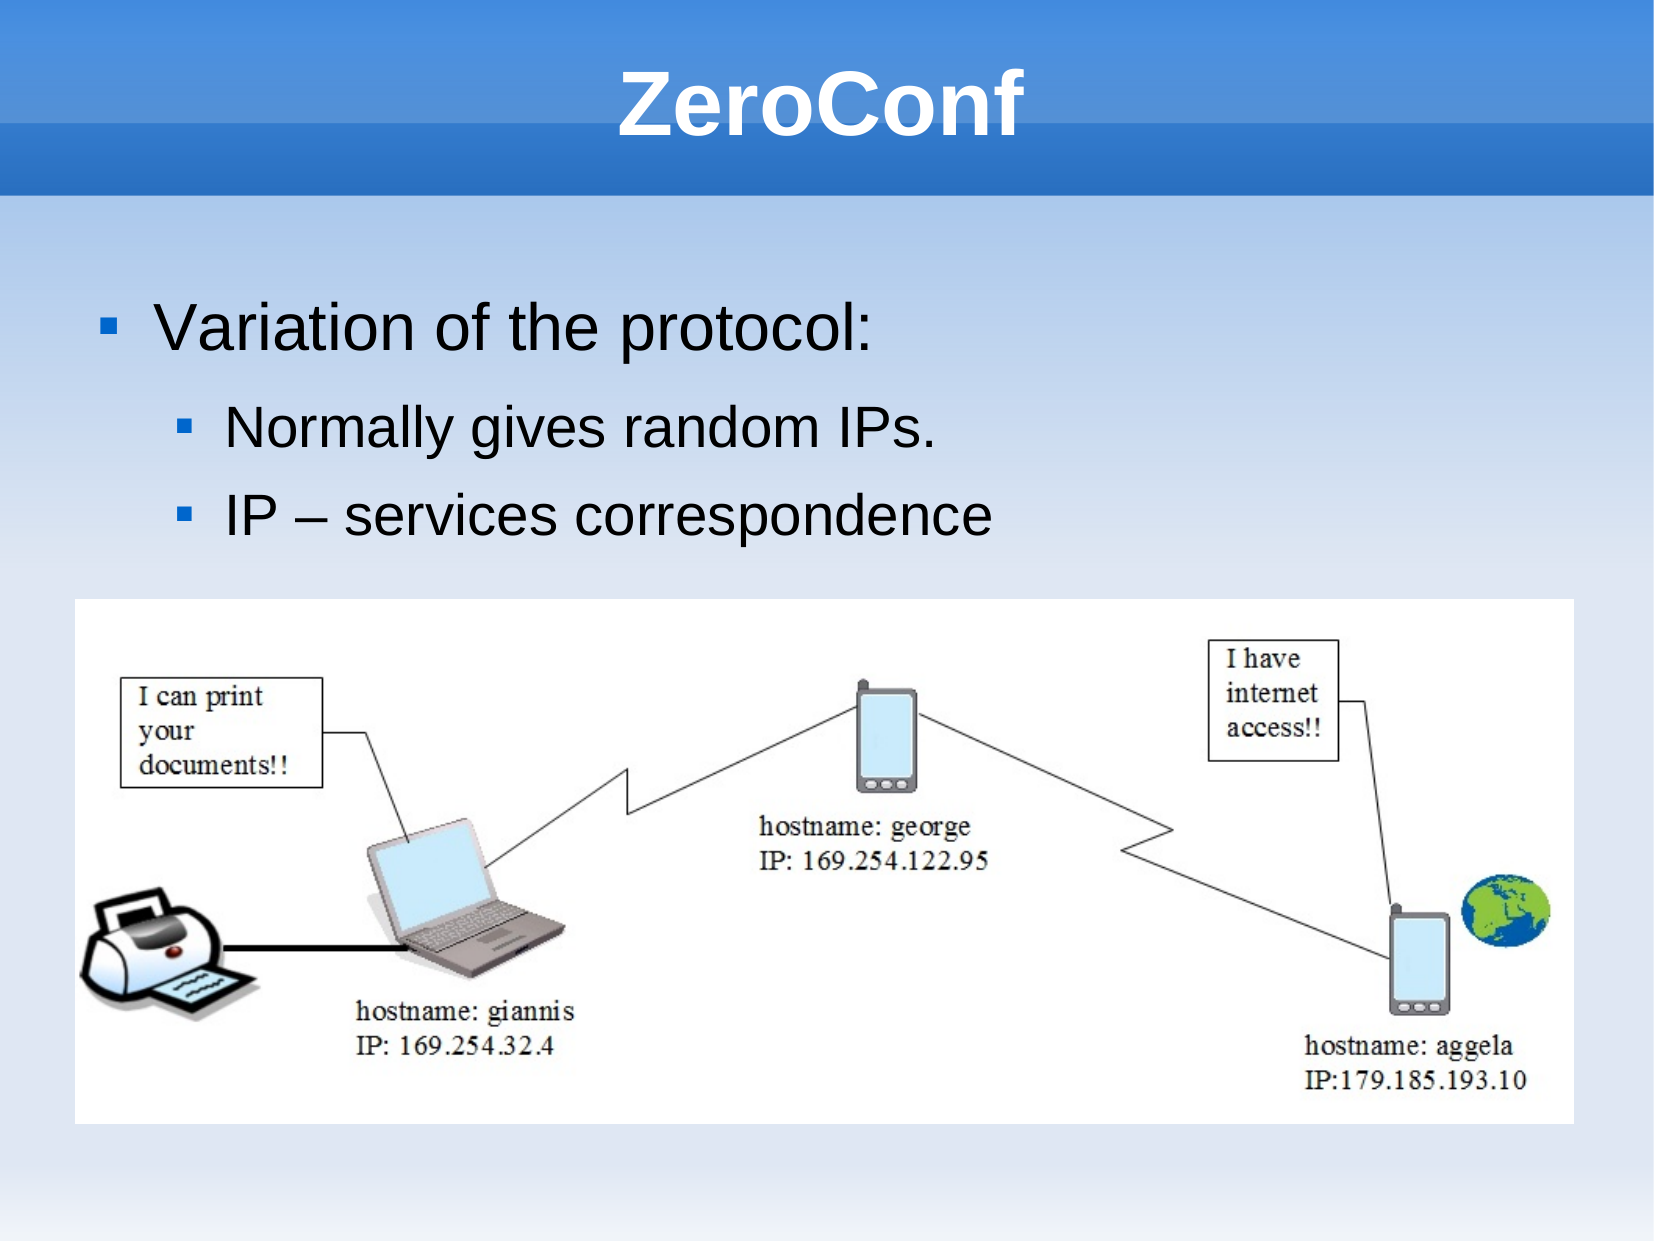

# ZeroConf
Variation of the protocol:
Normally gives random IPs.
IP – services correspondence